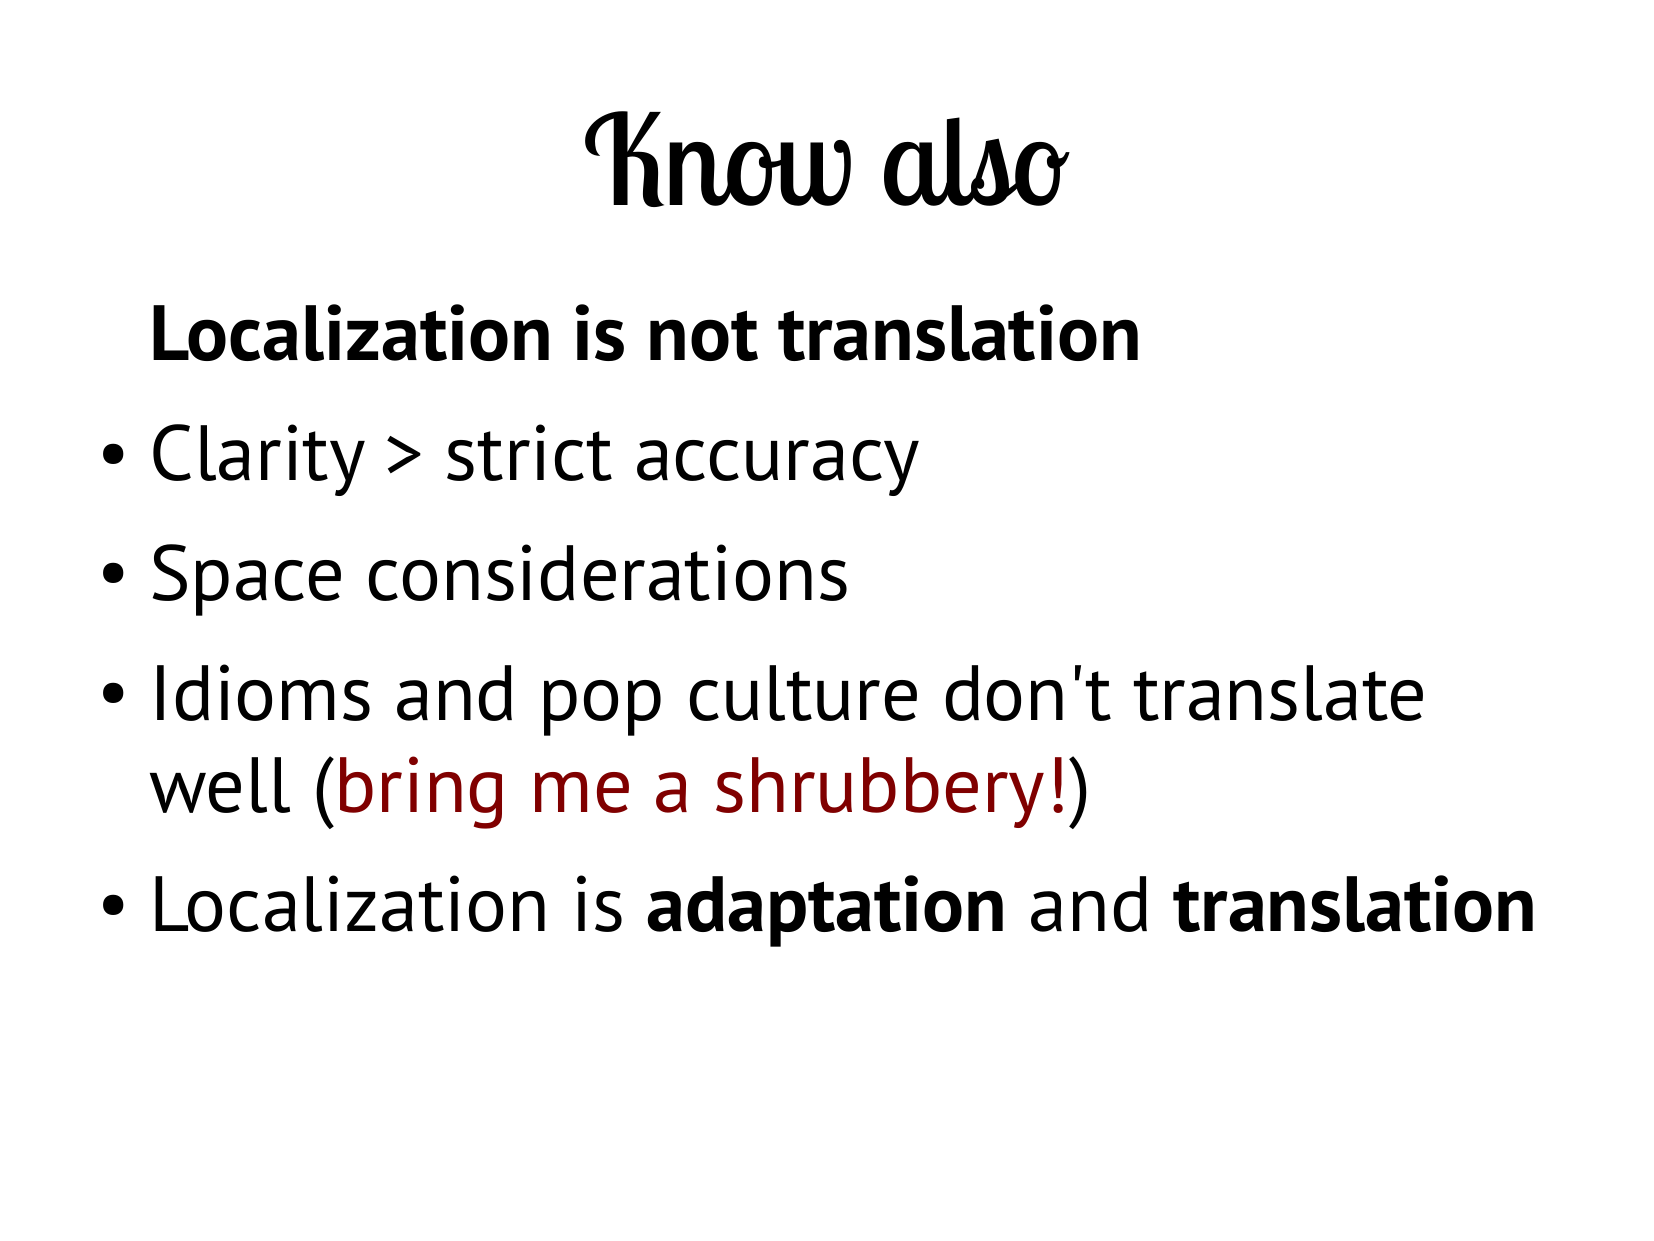

# Know also
Localization is not translation
Clarity > strict accuracy
Space considerations
Idioms and pop culture don't translate well (bring me a shrubbery!)
Localization is adaptation and translation